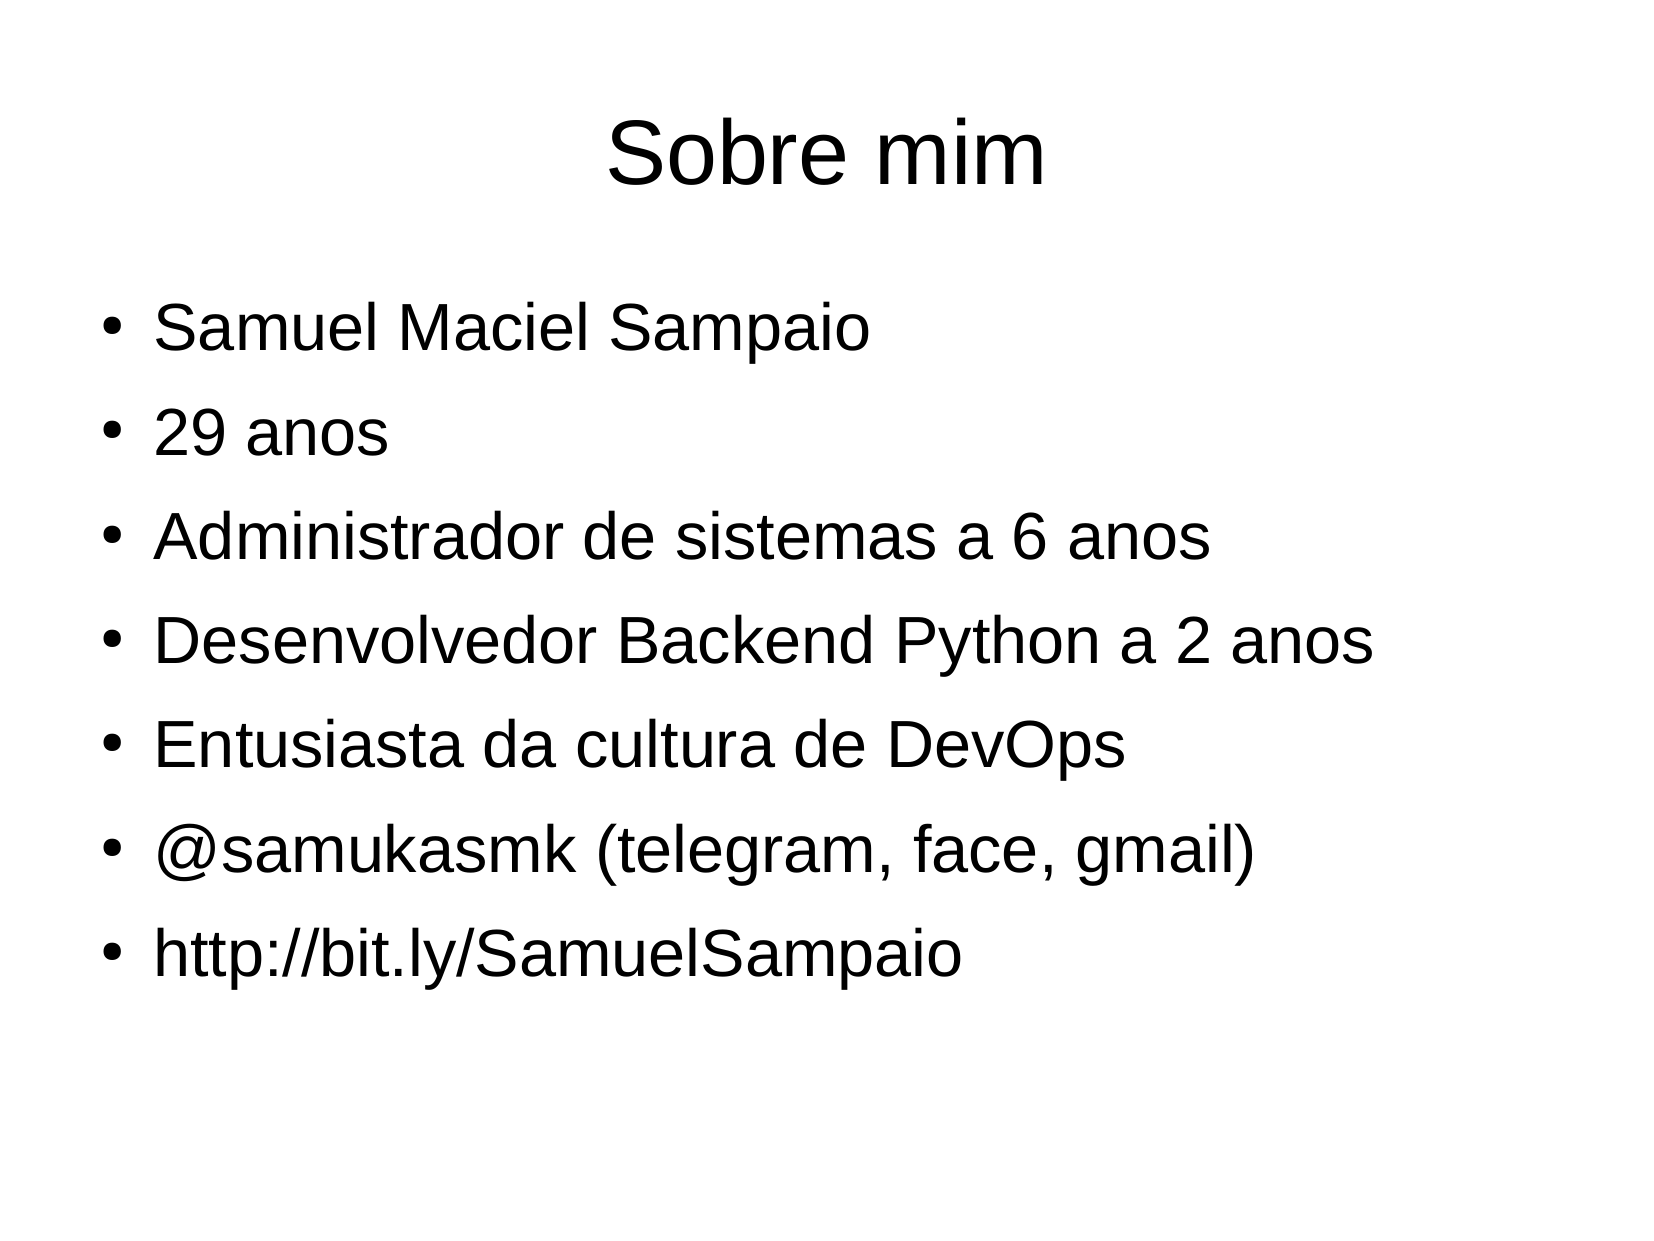

# Sobre mim
Samuel Maciel Sampaio
29 anos
Administrador de sistemas a 6 anos
Desenvolvedor Backend Python a 2 anos
Entusiasta da cultura de DevOps
@samukasmk (telegram, face, gmail)
http://bit.ly/SamuelSampaio